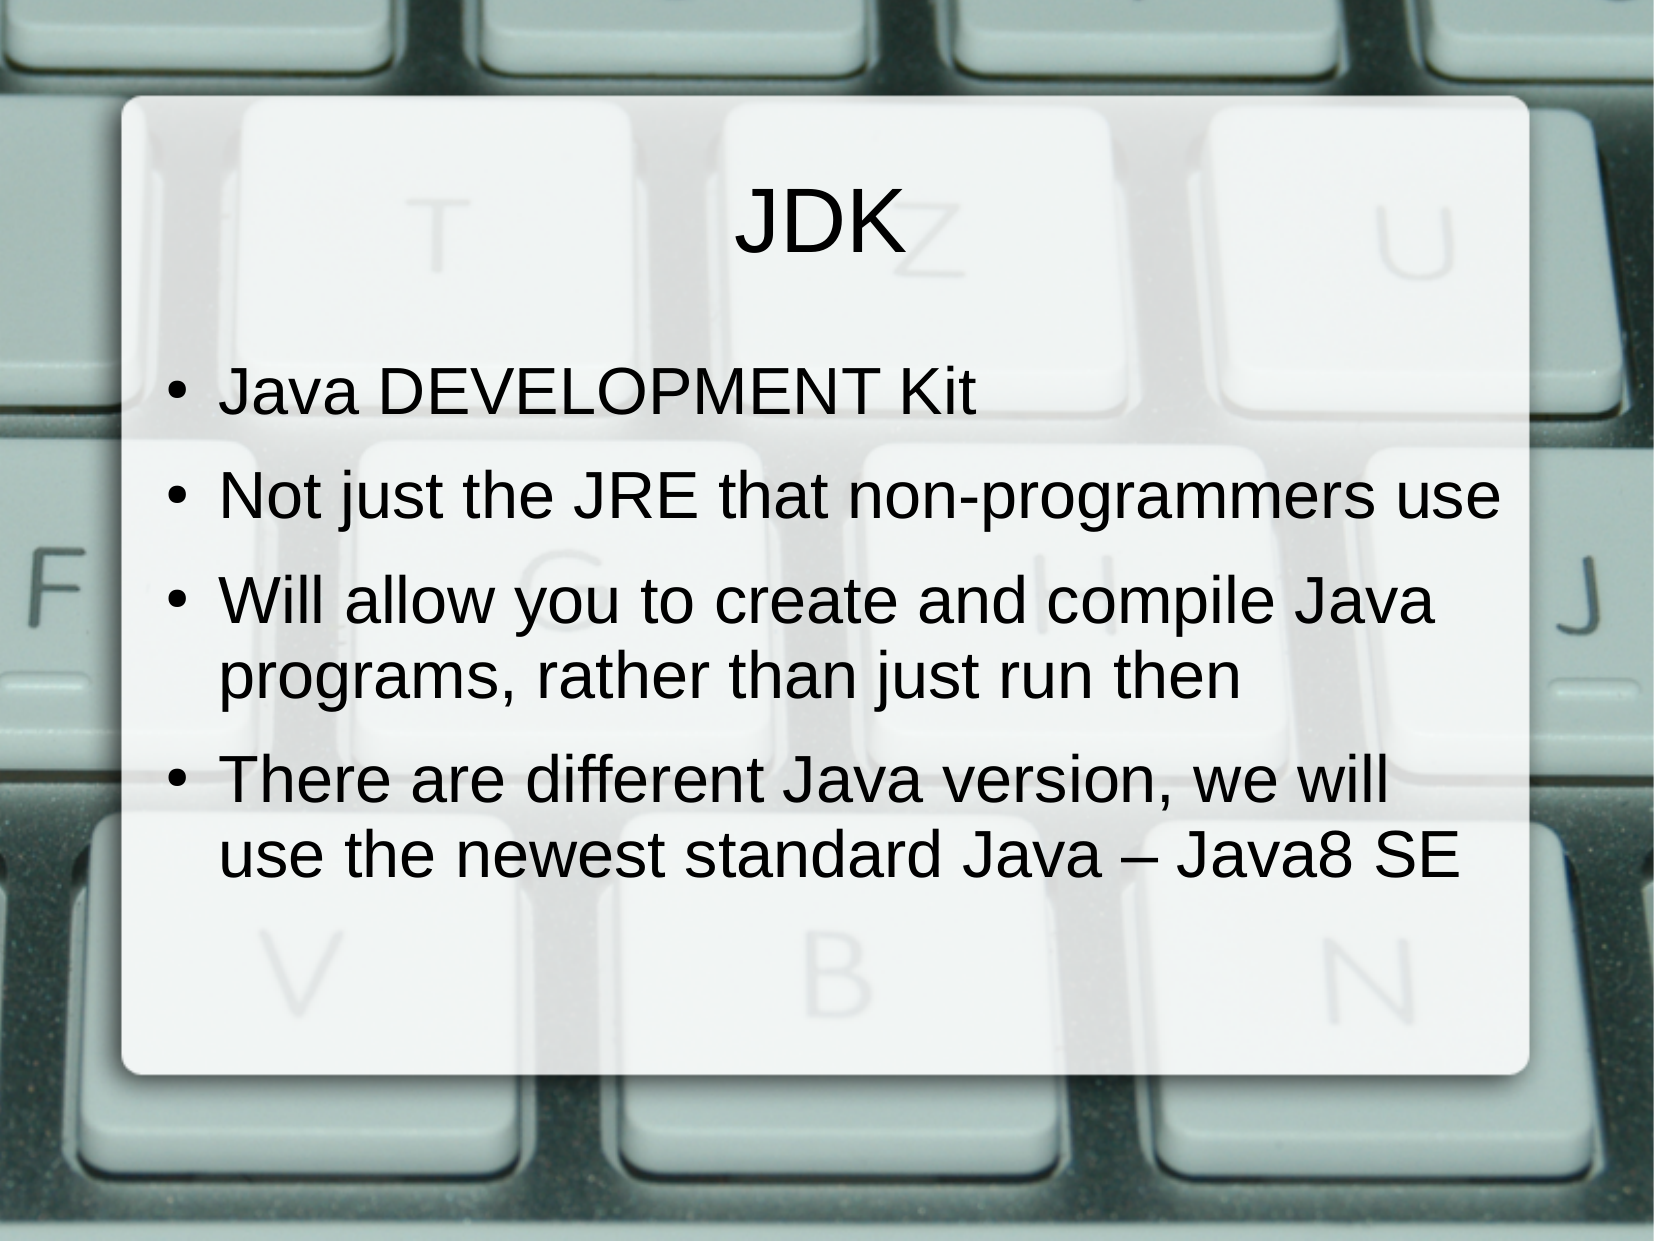

# JDK
Java DEVELOPMENT Kit
Not just the JRE that non-programmers use
Will allow you to create and compile Java programs, rather than just run then
There are different Java version, we will use the newest standard Java – Java8 SE